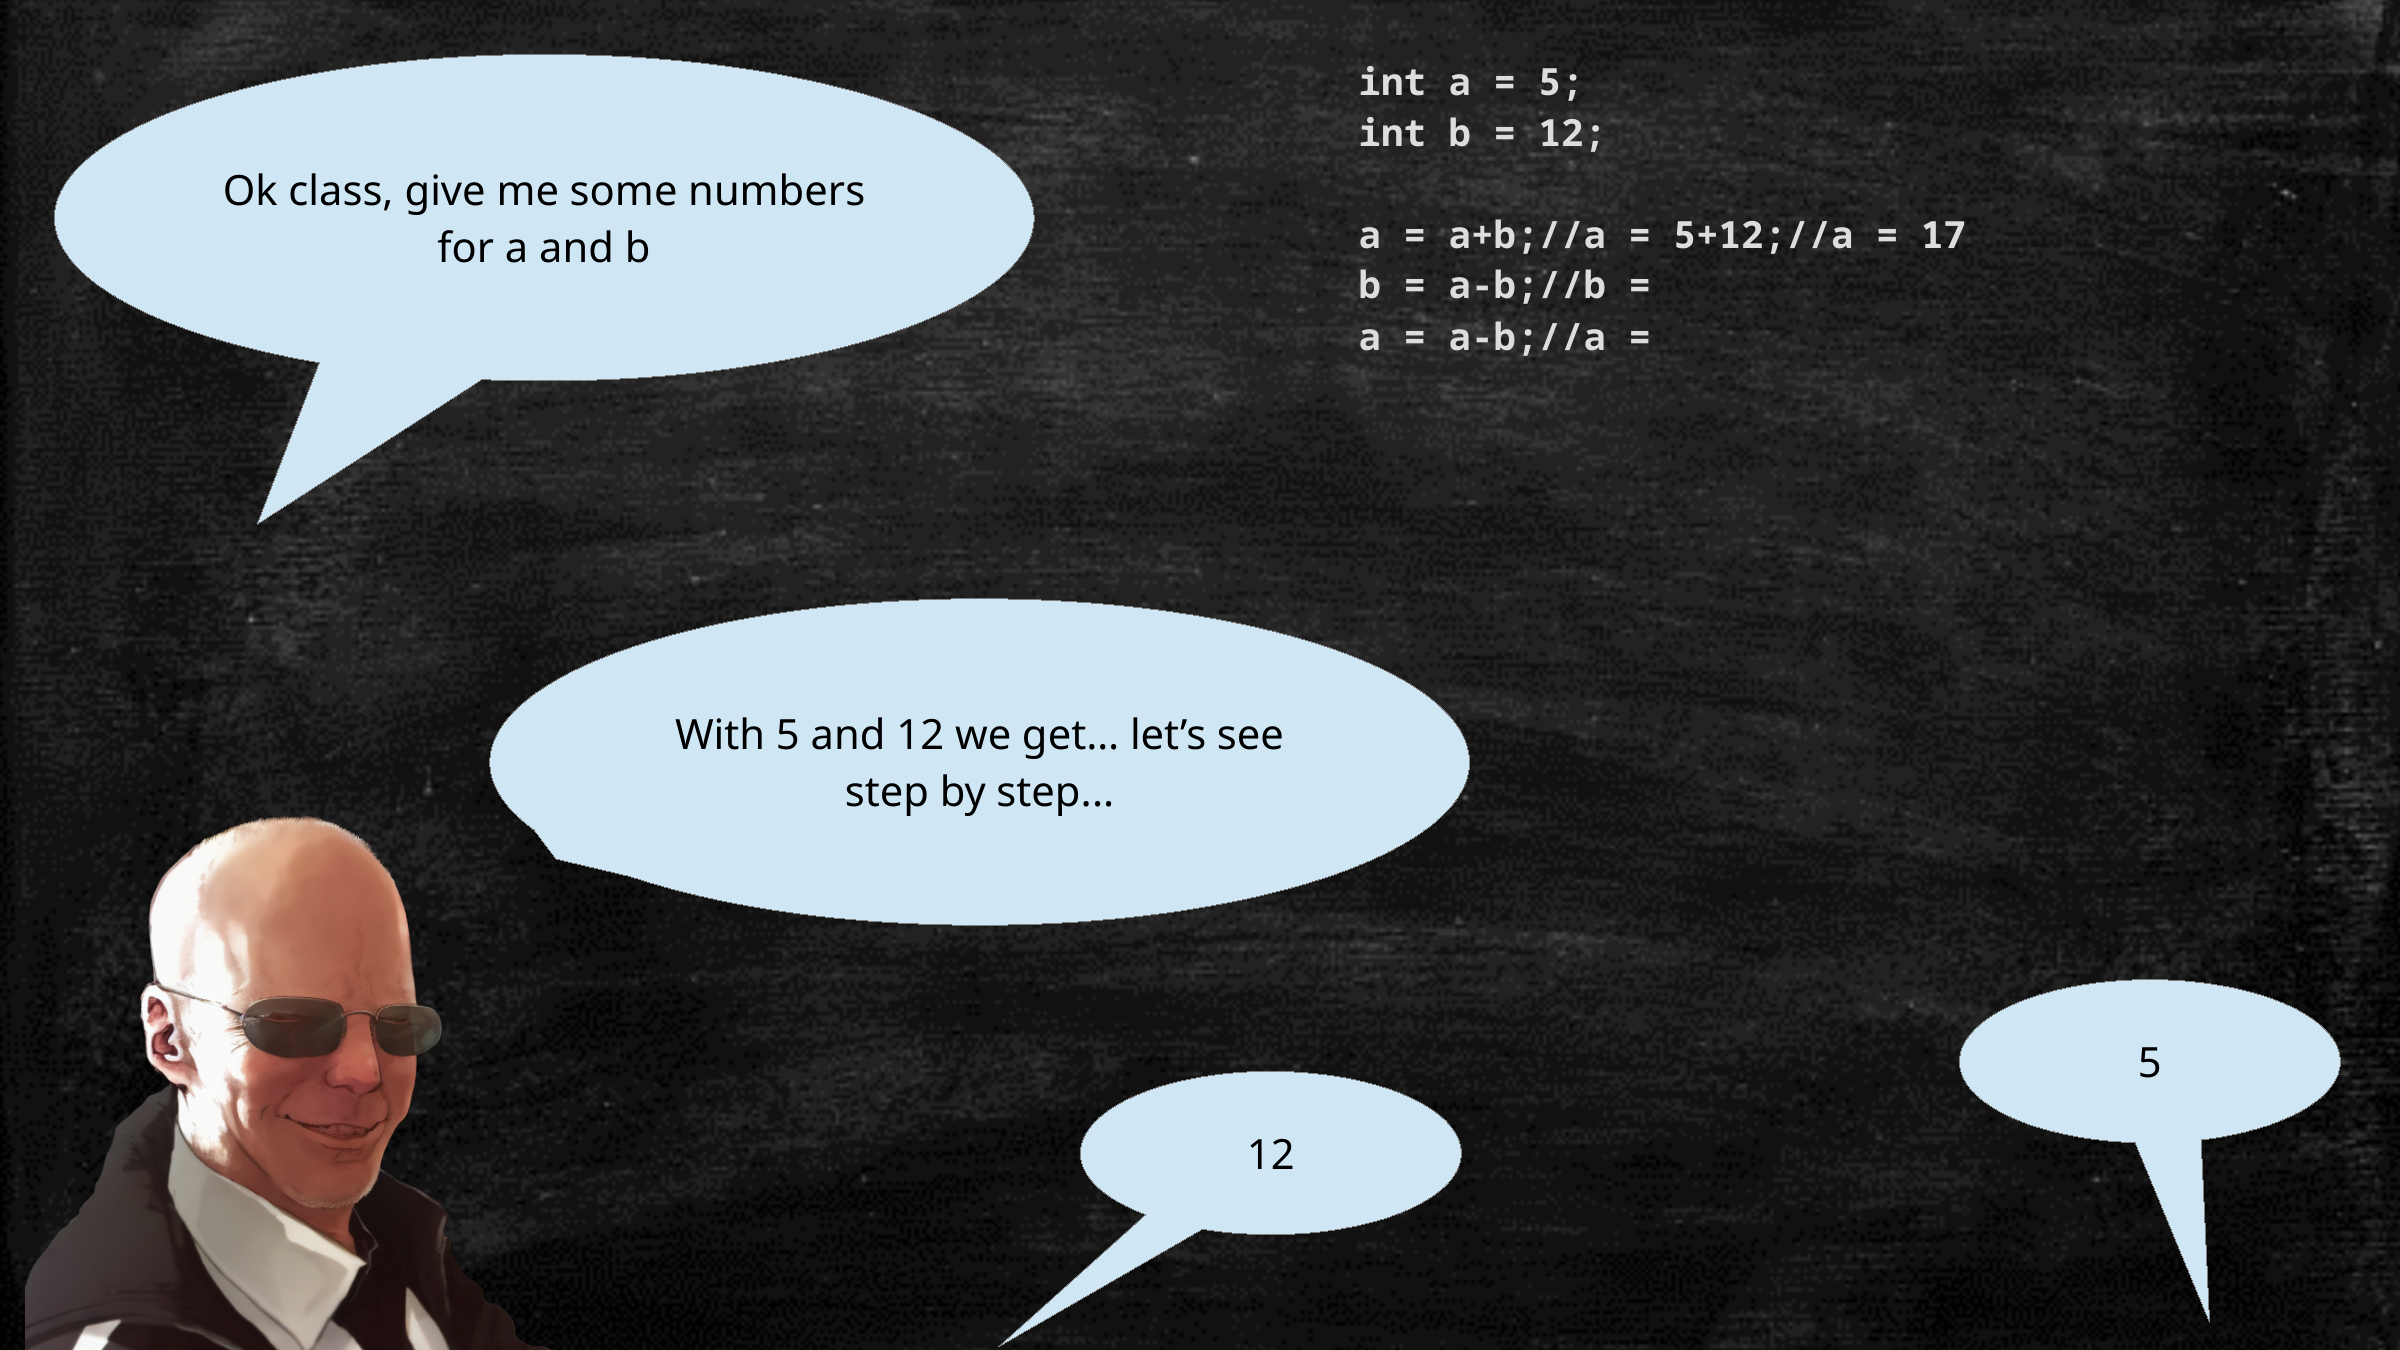

int a = 5;
int b = 12;
a = a+b;//a = 5+12;//a = 17
b = a-b;//b =
a = a-b;//a =
Ok class, give me some numbers
for a and b
With 5 and 12 we get… let’s see
step by step...
5
12